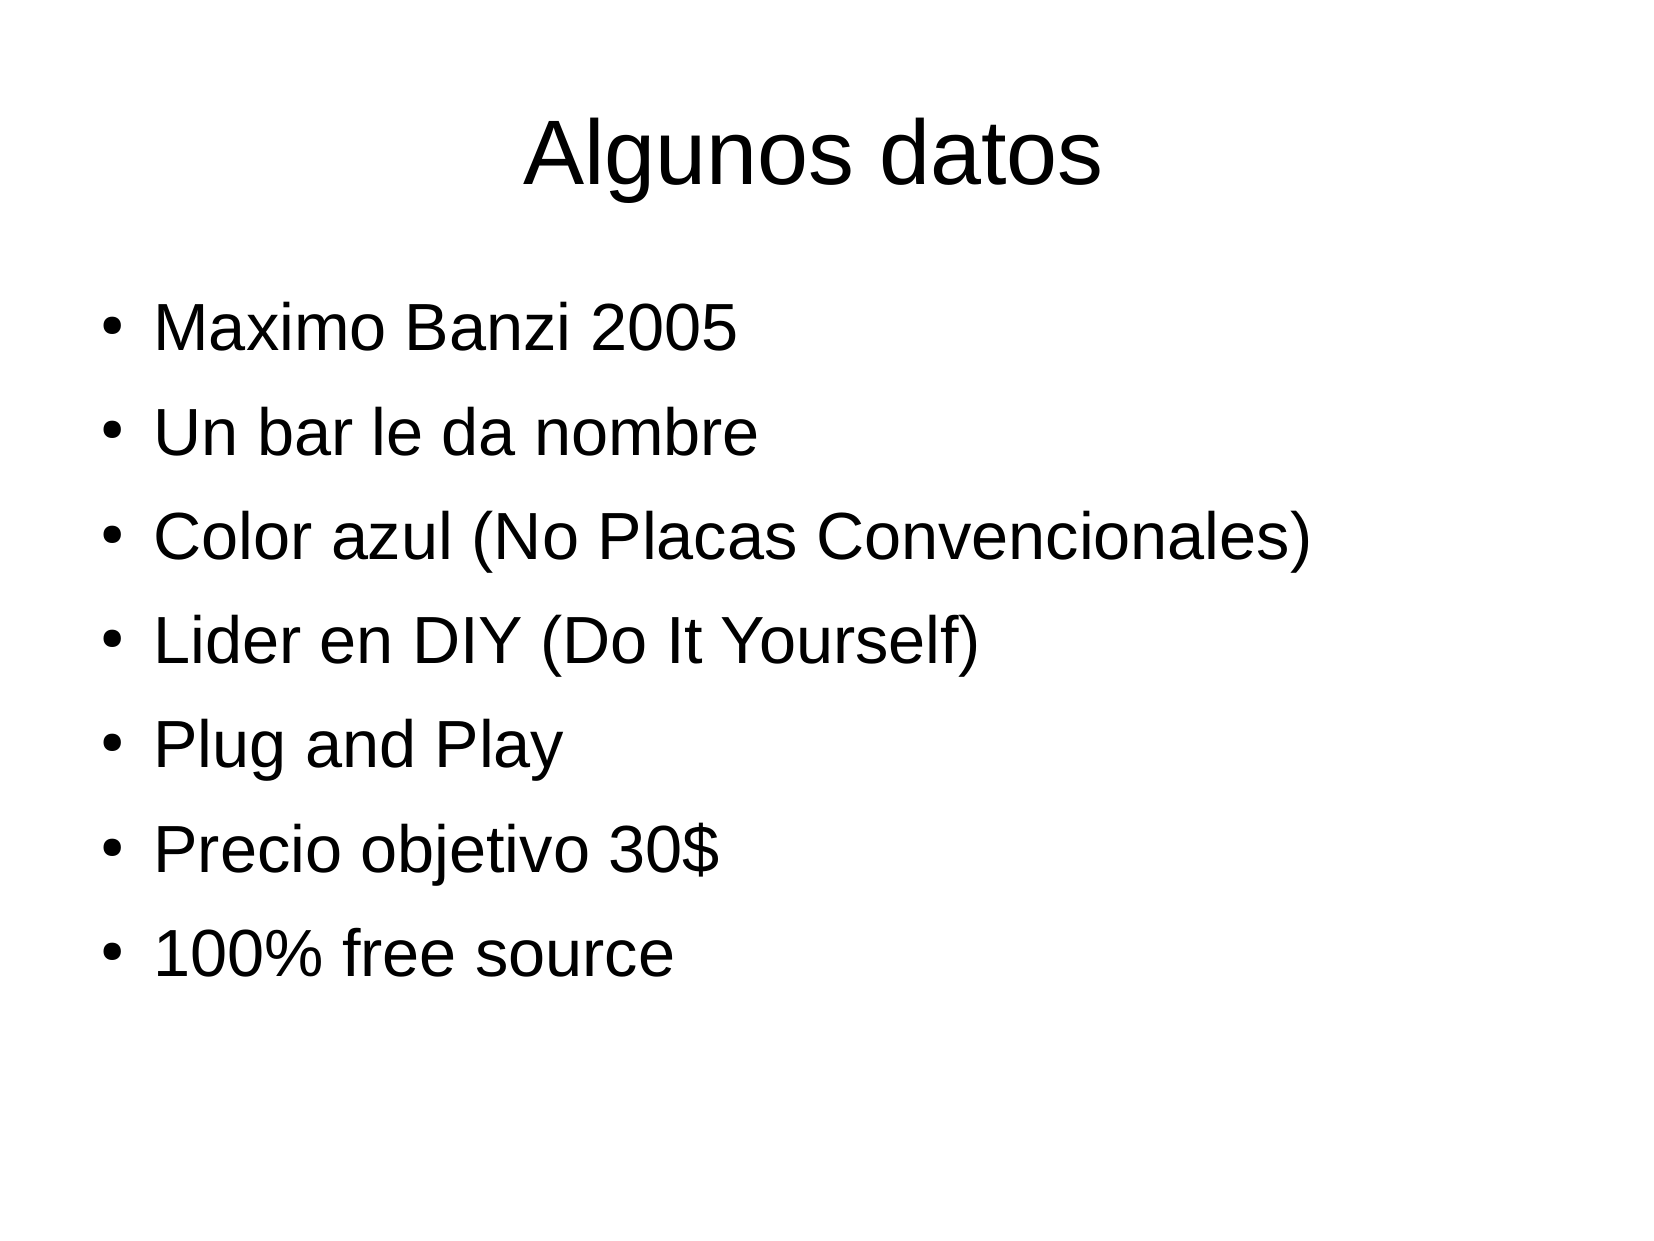

# Algunos datos
Maximo Banzi 2005
Un bar le da nombre
Color azul (No Placas Convencionales)
Lider en DIY (Do It Yourself)
Plug and Play
Precio objetivo 30$
100% free source